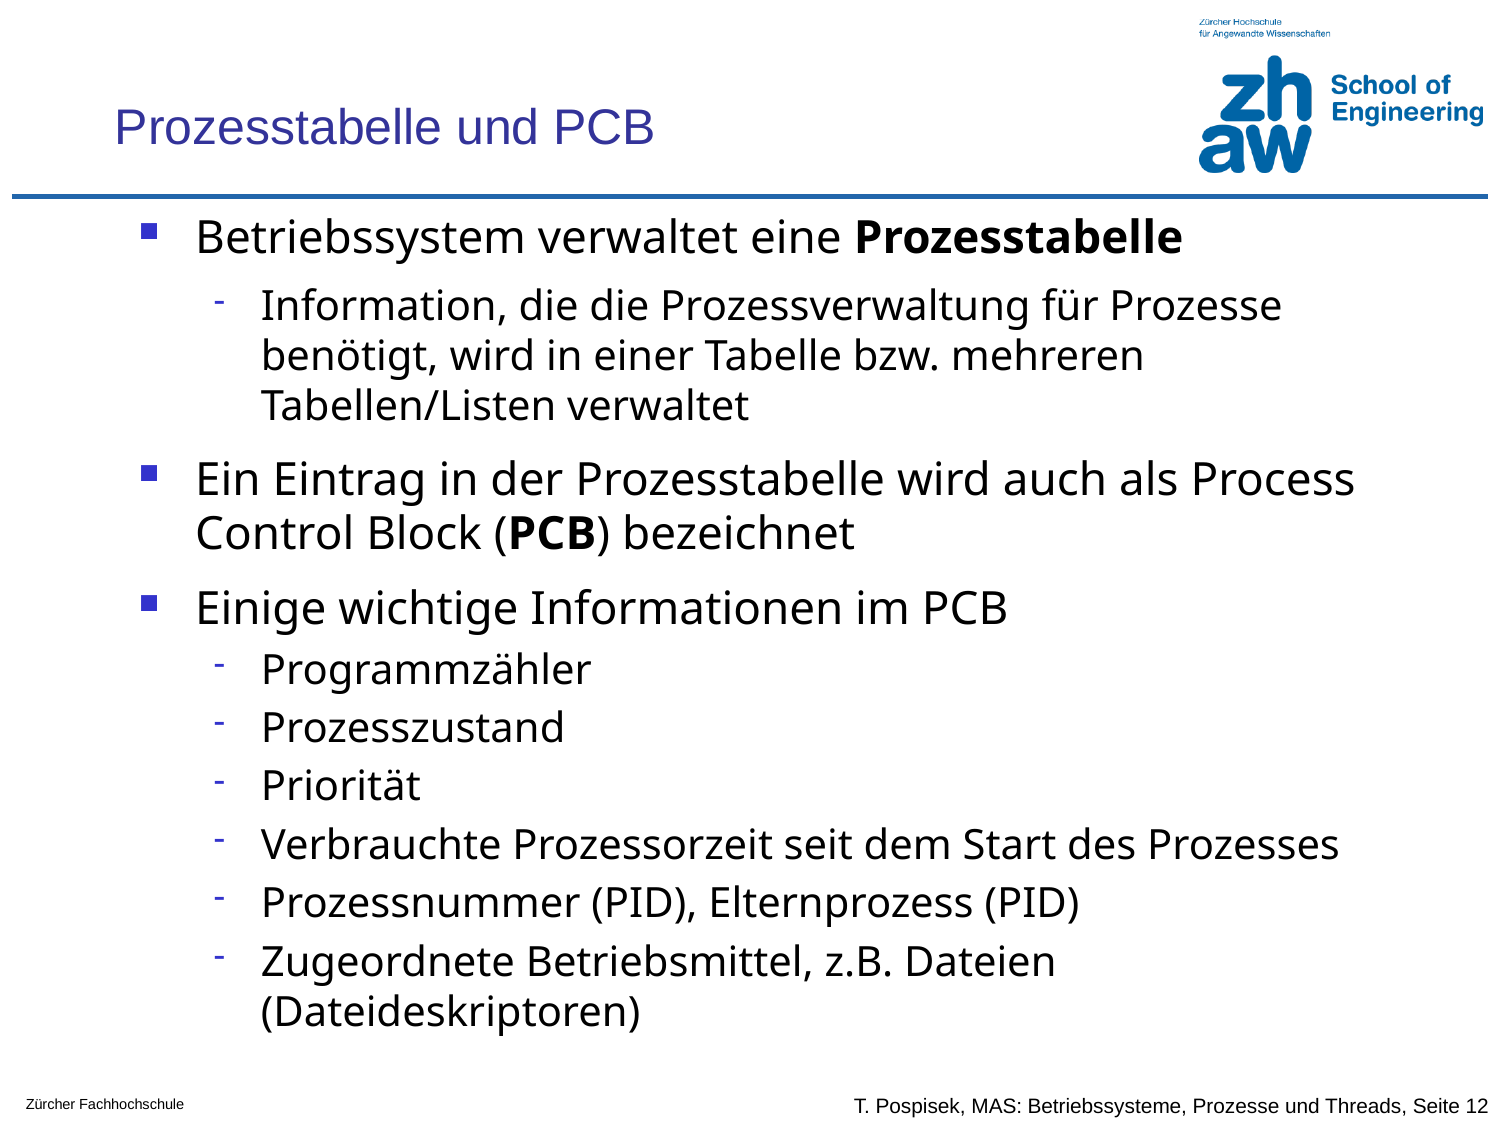

# Prozesstabelle und PCB
Betriebssystem verwaltet eine Prozesstabelle
Information, die die Prozessverwaltung für Prozesse benötigt, wird in einer Tabelle bzw. mehreren Tabellen/Listen verwaltet
Ein Eintrag in der Prozesstabelle wird auch als Process Control Block (PCB) bezeichnet
Einige wichtige Informationen im PCB
Programmzähler
Prozesszustand
Priorität
Verbrauchte Prozessorzeit seit dem Start des Prozesses
Prozessnummer (PID), Elternprozess (PID)
Zugeordnete Betriebsmittel, z.B. Dateien (Dateideskriptoren)